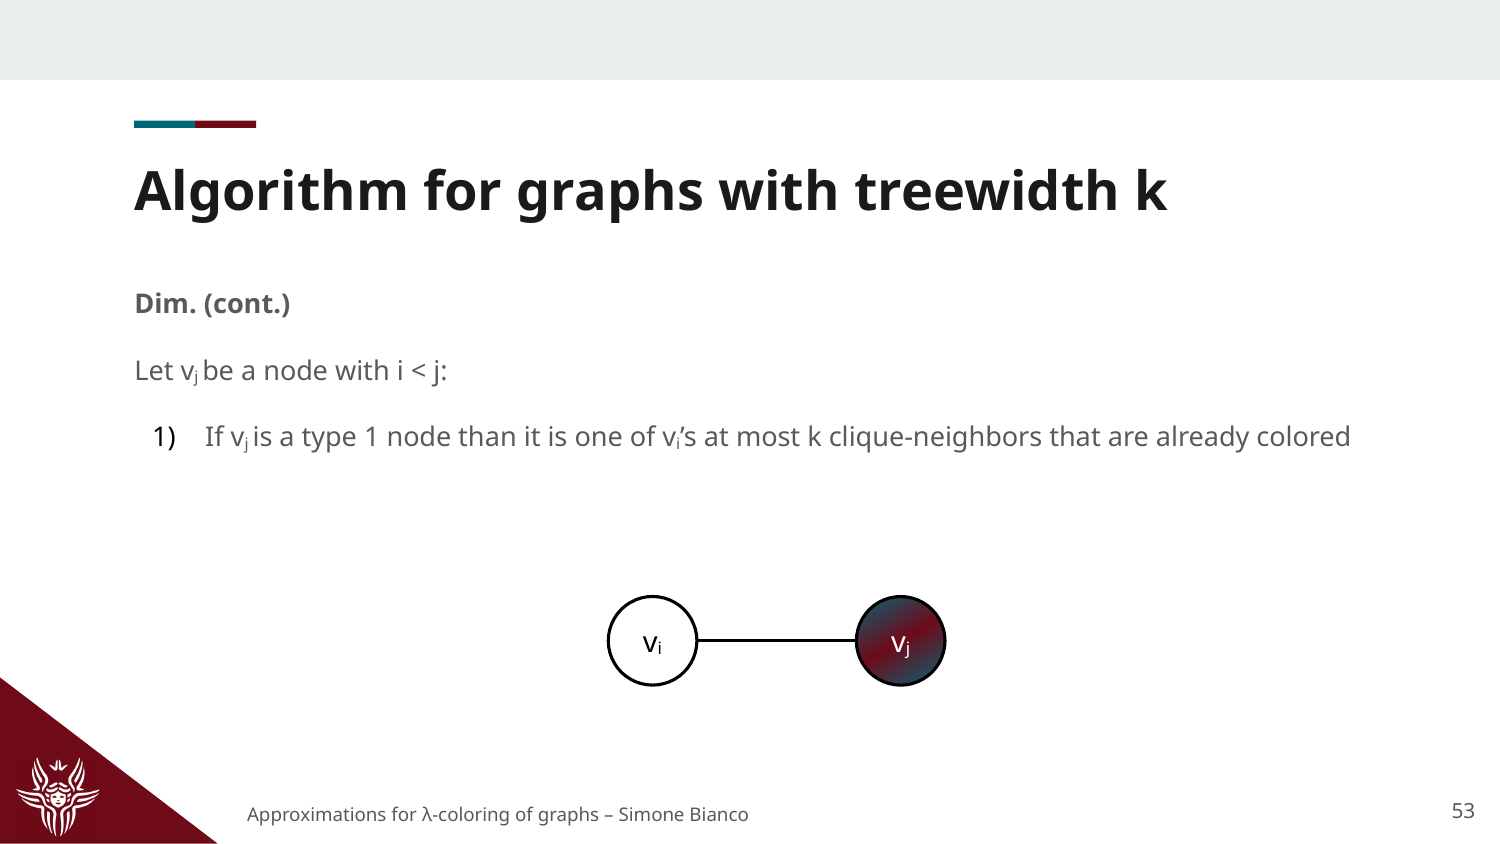

# Algorithm for graphs with treewidth k
Dim. (cont.)
Let vj be a node with i < j:
If vj is a type 1 node than it is one of vi’s at most k clique-neighbors that are already colored
vi
vj
Approximations for λ-coloring of graphs – Simone Bianco